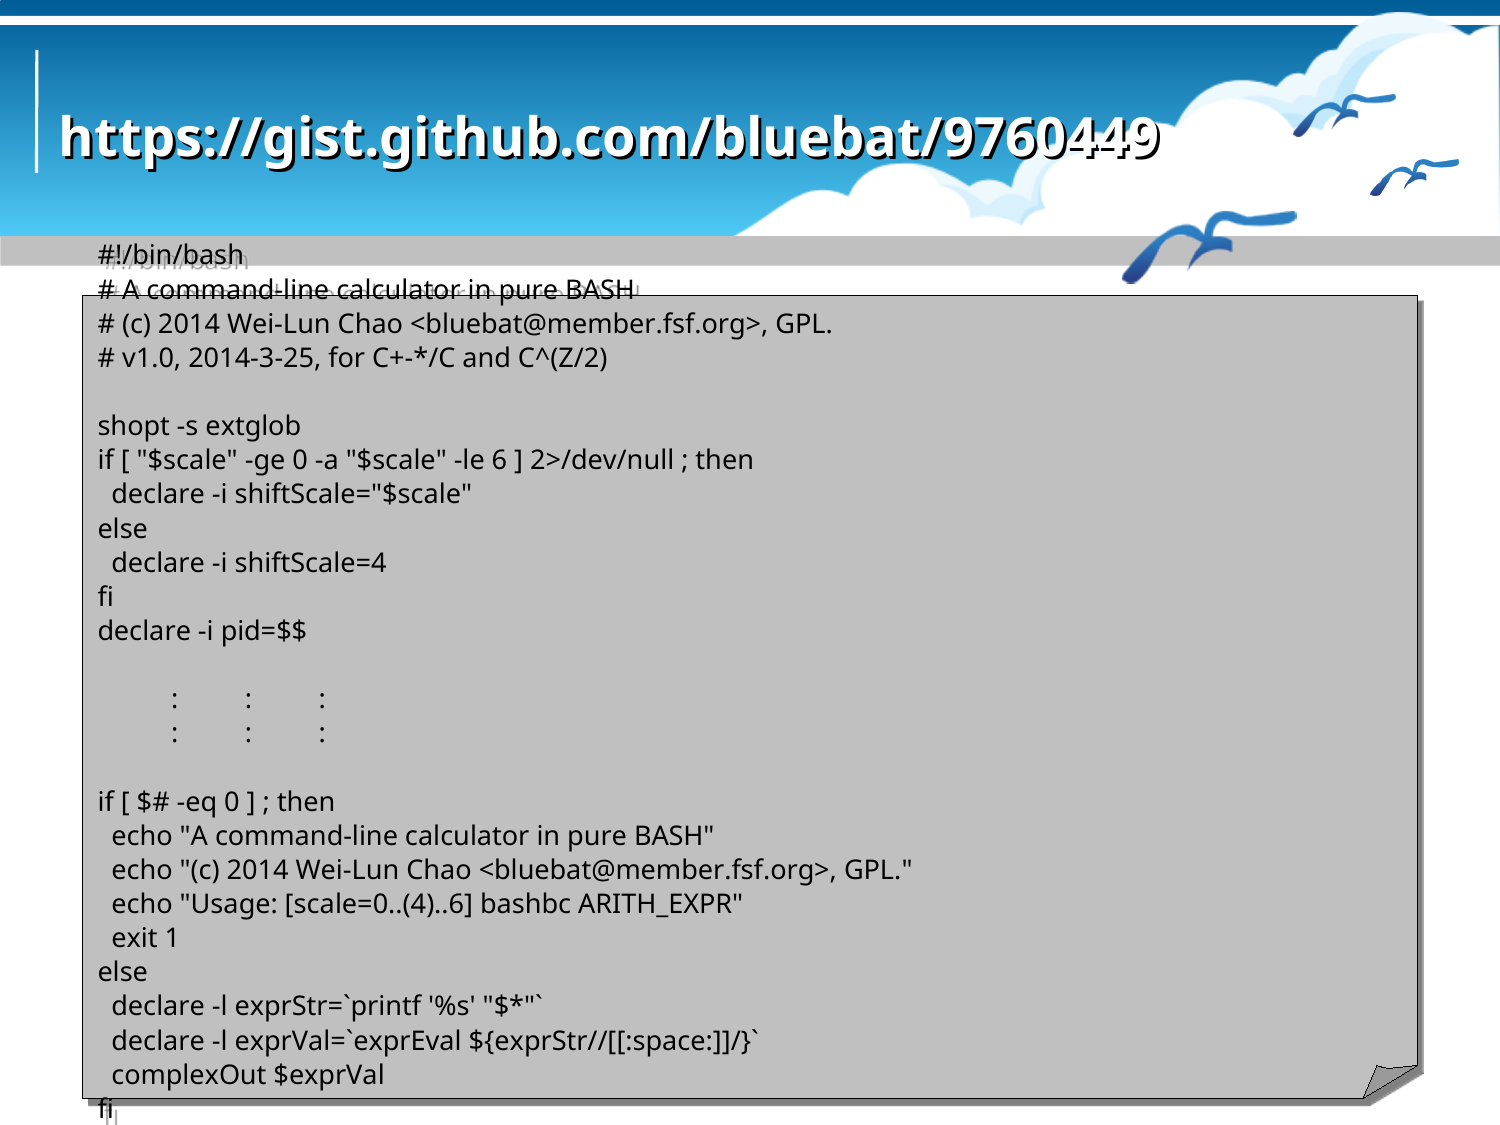

# https://gist.github.com/bluebat/9760449
#!/bin/bash
# A command-line calculator in pure BASH
# (c) 2014 Wei-Lun Chao <bluebat@member.fsf.org>, GPL.
# v1.0, 2014-3-25, for C+-*/C and C^(Z/2)
shopt -s extglob
if [ "$scale" -ge 0 -a "$scale" -le 6 ] 2>/dev/null ; then
 declare -i shiftScale="$scale"
else
 declare -i shiftScale=4
fi
declare -i pid=$$
	:	:	:
	:	:	:
if [ $# -eq 0 ] ; then
 echo "A command-line calculator in pure BASH"
 echo "(c) 2014 Wei-Lun Chao <bluebat@member.fsf.org>, GPL."
 echo "Usage: [scale=0..(4)..6] bashbc ARITH_EXPR"
 exit 1
else
 declare -l exprStr=`printf '%s' "$*"`
 declare -l exprVal=`exprEval ${exprStr//[[:space:]]/}`
 complexOut $exprVal
fi